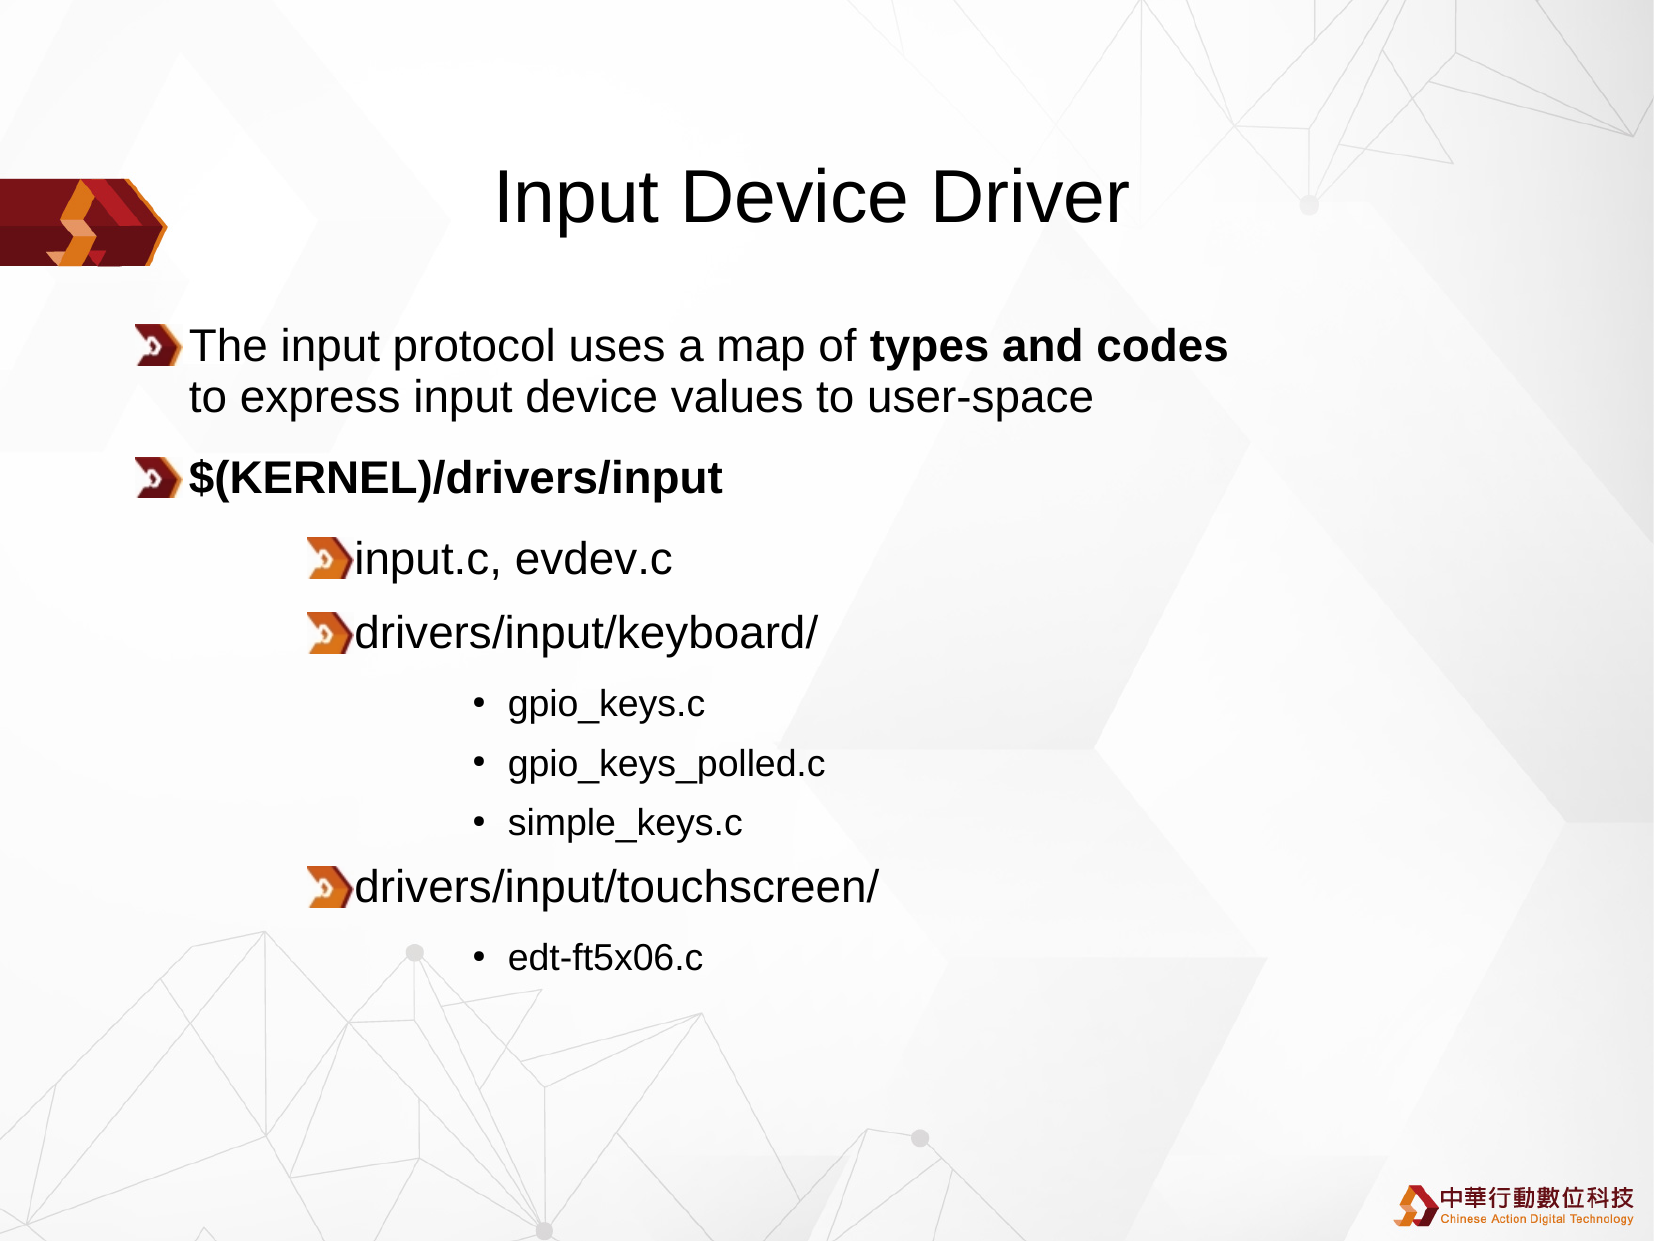

# Input Device Driver
The input protocol uses a map of types and codes
to express input device values to user-space
$(KERNEL)/drivers/input
input.c, evdev.c
drivers/input/keyboard/
gpio_keys.c
gpio_keys_polled.c
simple_keys.c
drivers/input/touchscreen/
edt-ft5x06.c